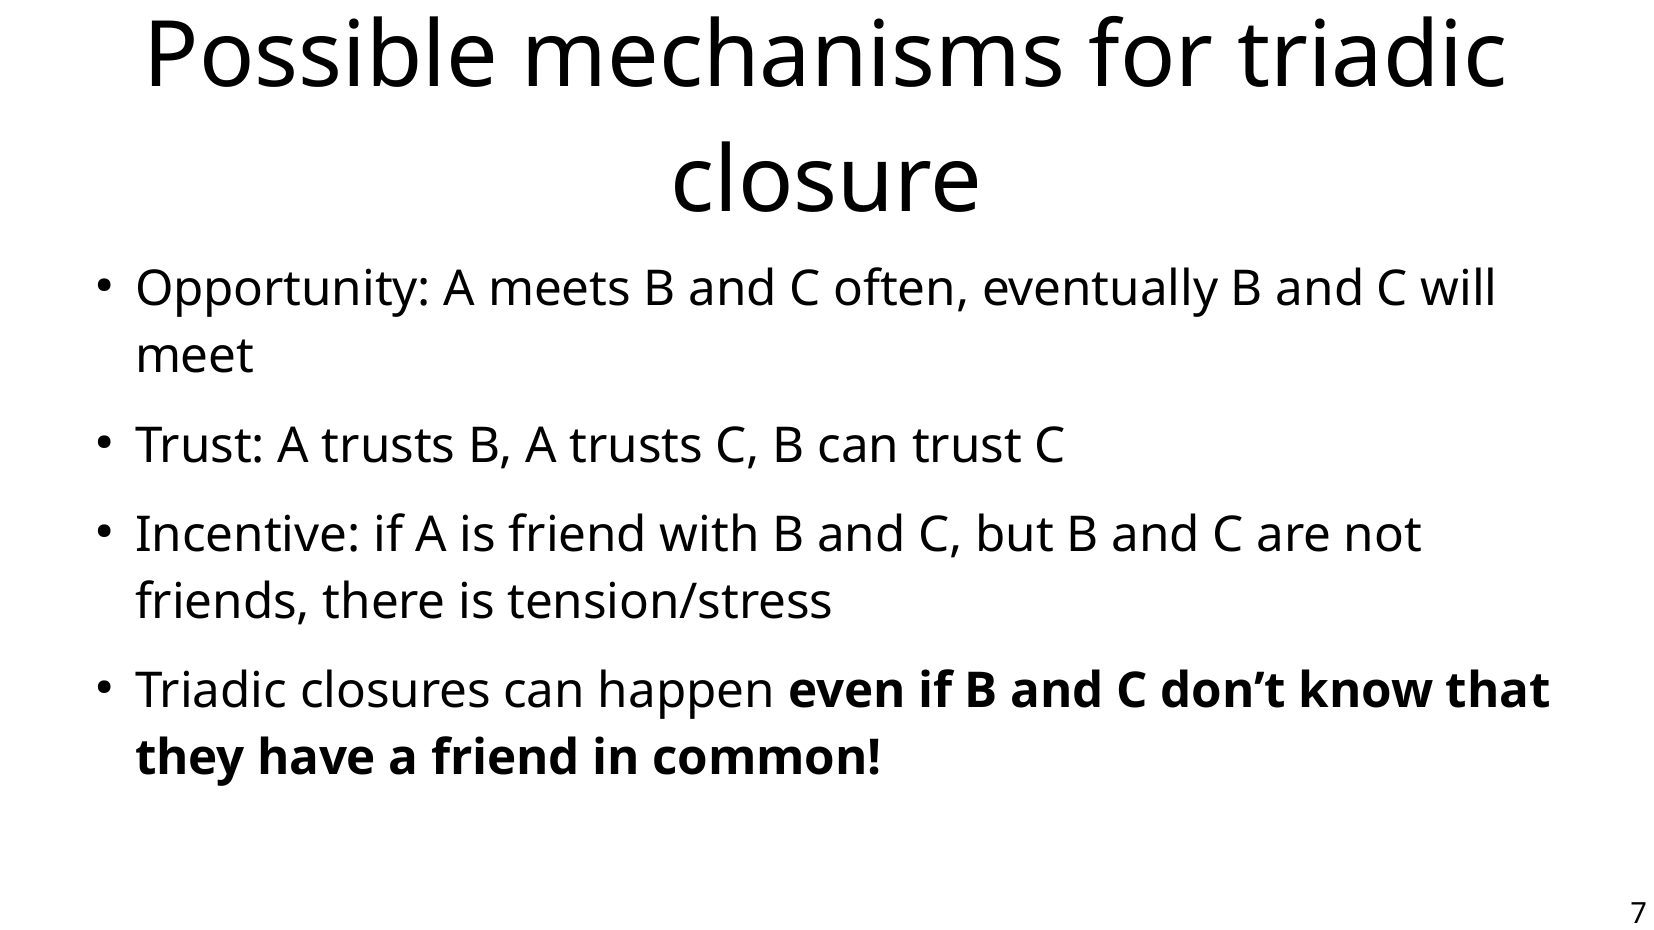

# Possible mechanisms for triadic closure
Opportunity: A meets B and C often, eventually B and C will meet
Trust: A trusts B, A trusts C, B can trust C
Incentive: if A is friend with B and C, but B and C are not friends, there is tension/stress
Triadic closures can happen even if B and C don’t know that they have a friend in common!
7